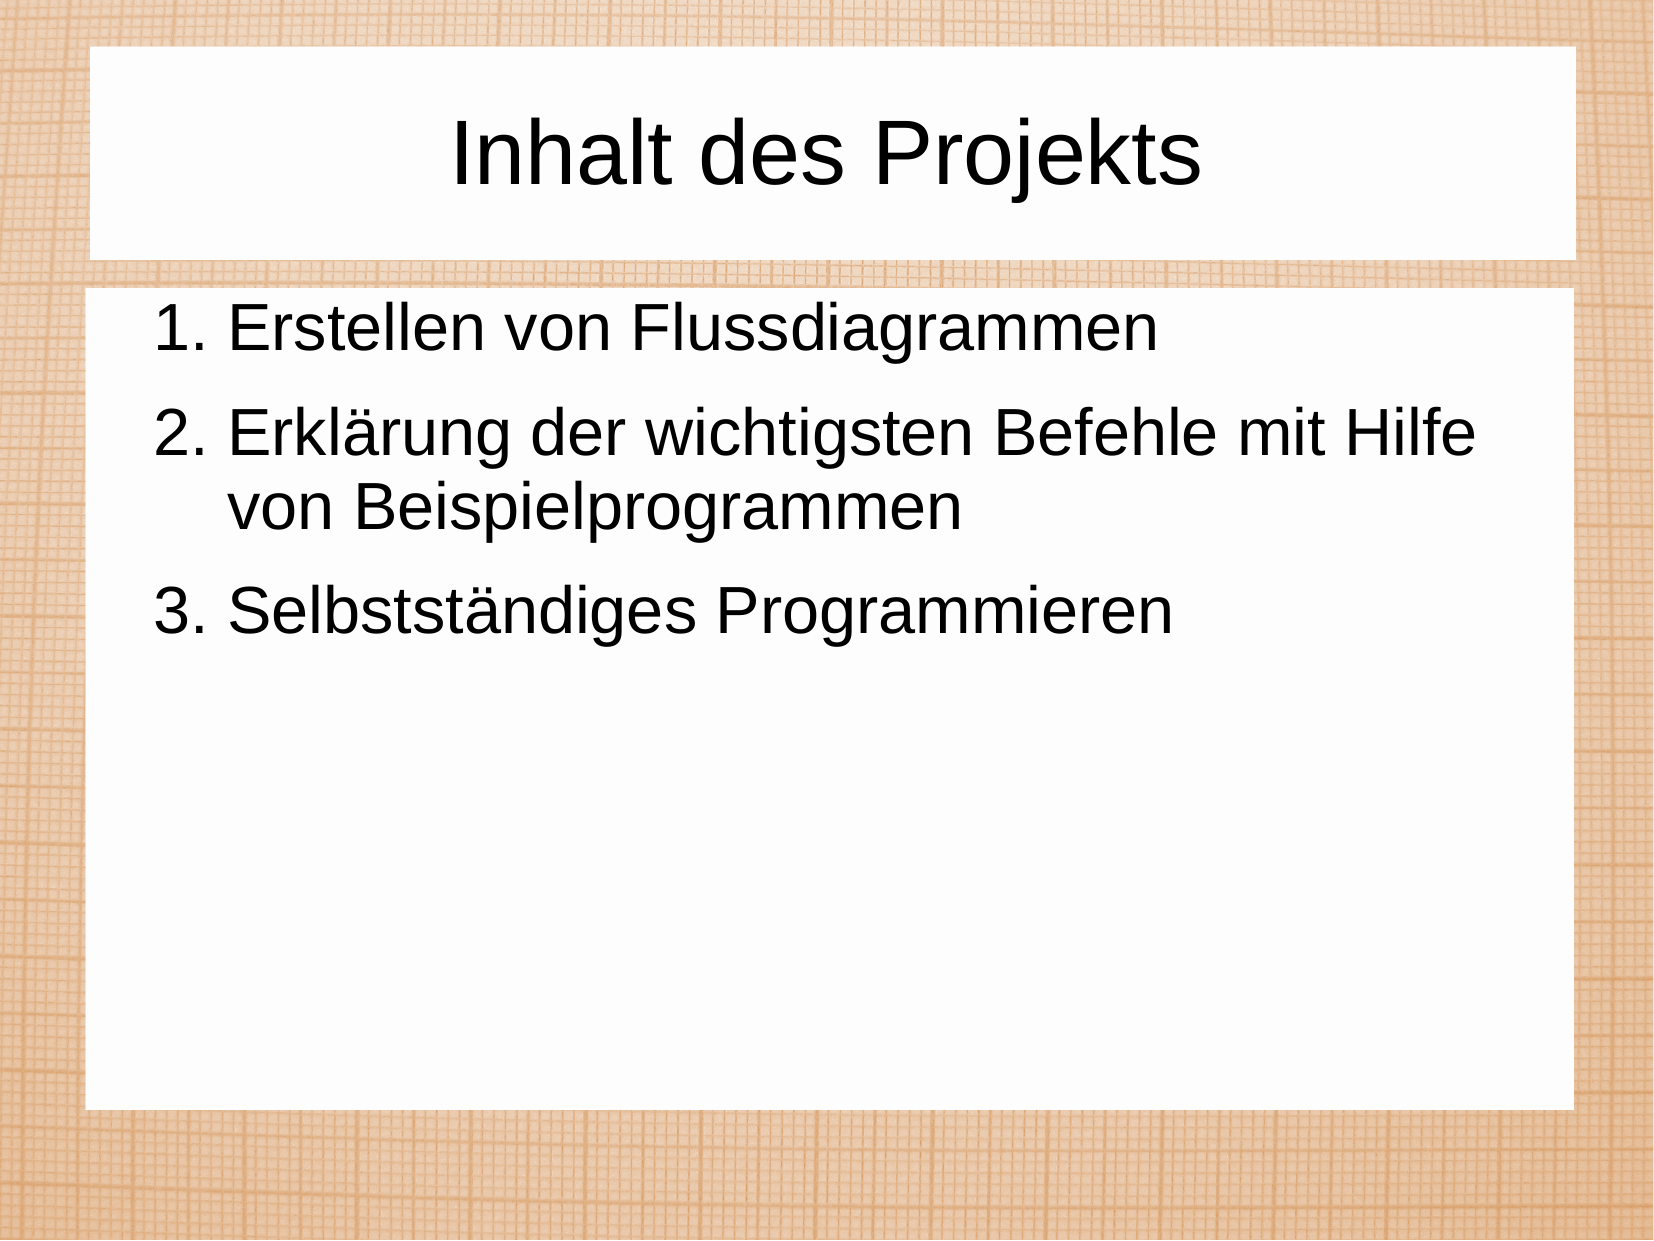

# Inhalt des Projekts
1. Erstellen von Flussdiagrammen
2. Erklärung der wichtigsten Befehle mit Hilfe von Beispielprogrammen
3. Selbstständiges Programmieren